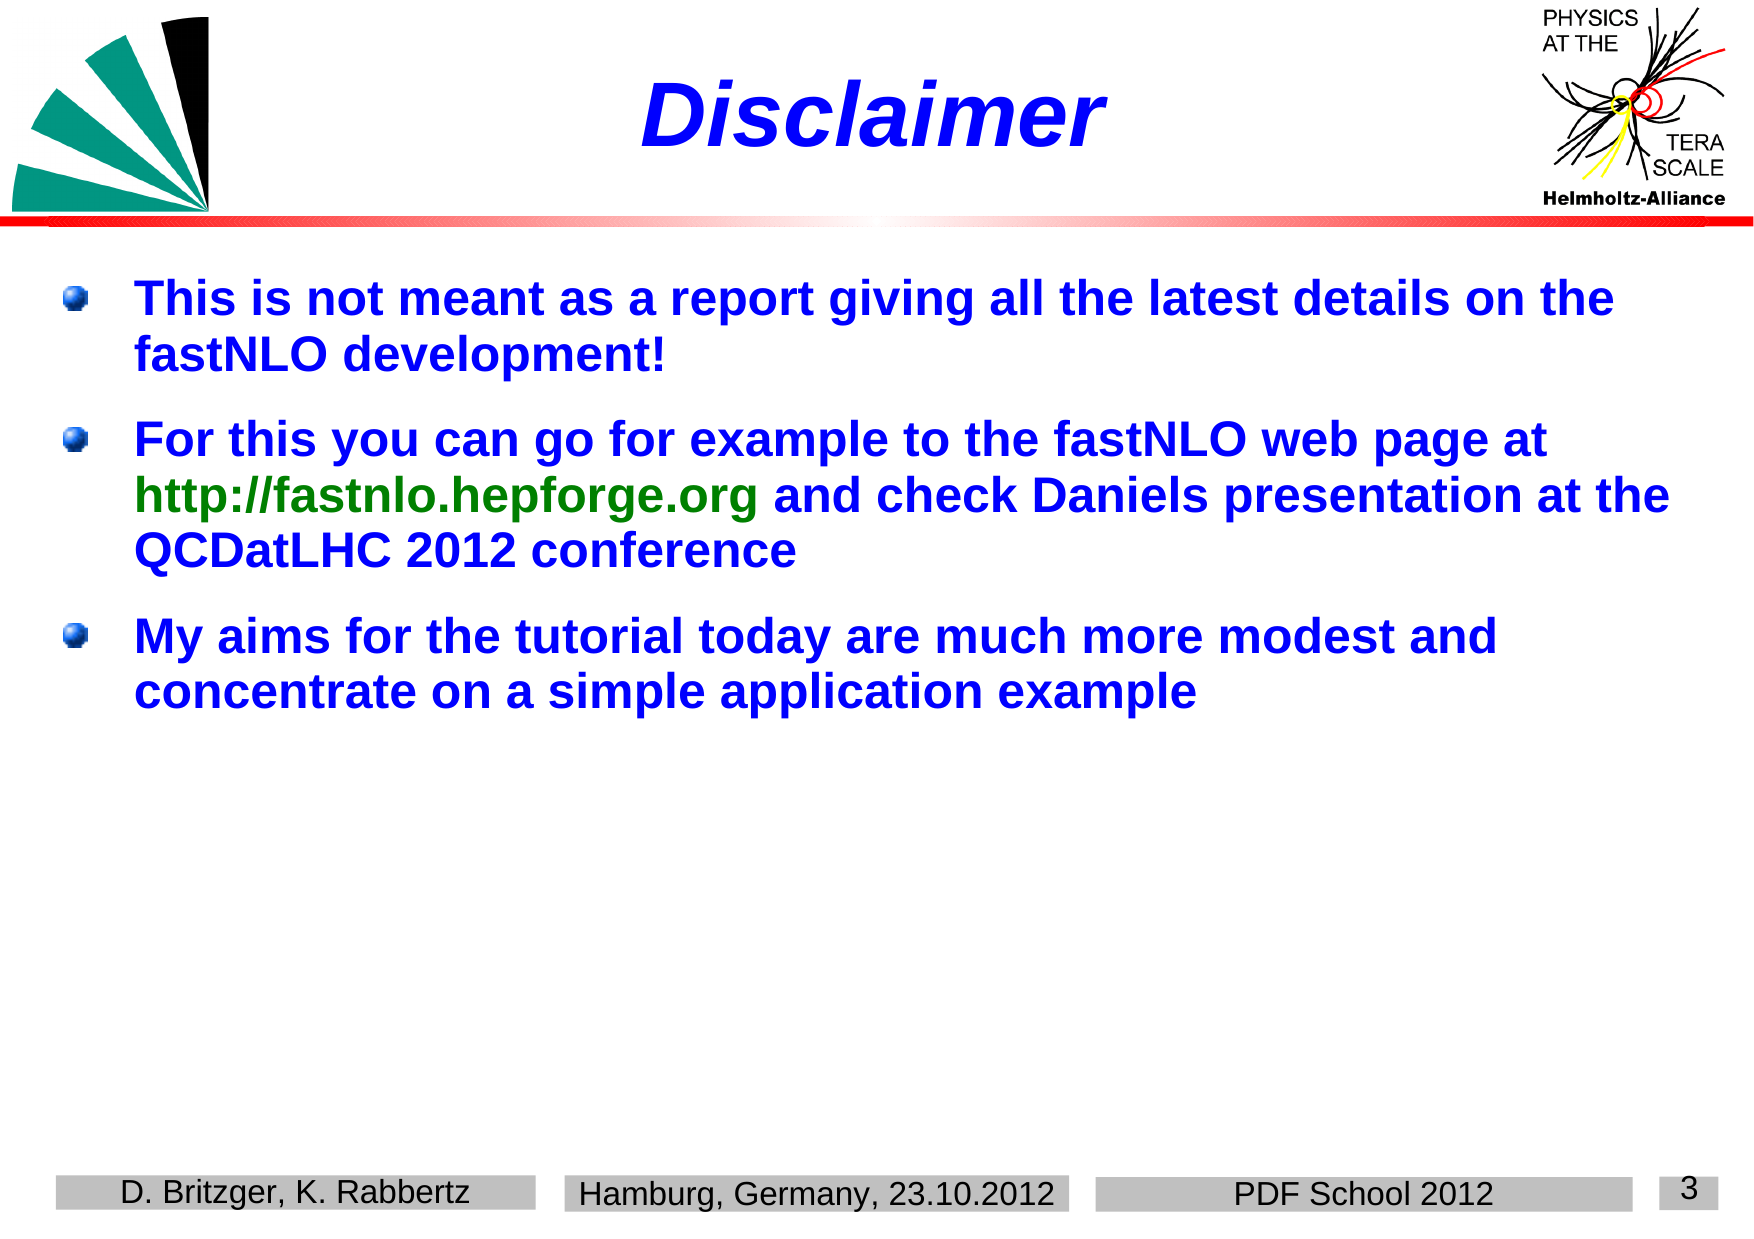

# Disclaimer
This is not meant as a report giving all the latest details on the fastNLO development!
For this you can go for example to the fastNLO web page at http://fastnlo.hepforge.org and check Daniels presentation at the QCDatLHC 2012 conference
My aims for the tutorial today are much more modest and concentrate on a simple application example